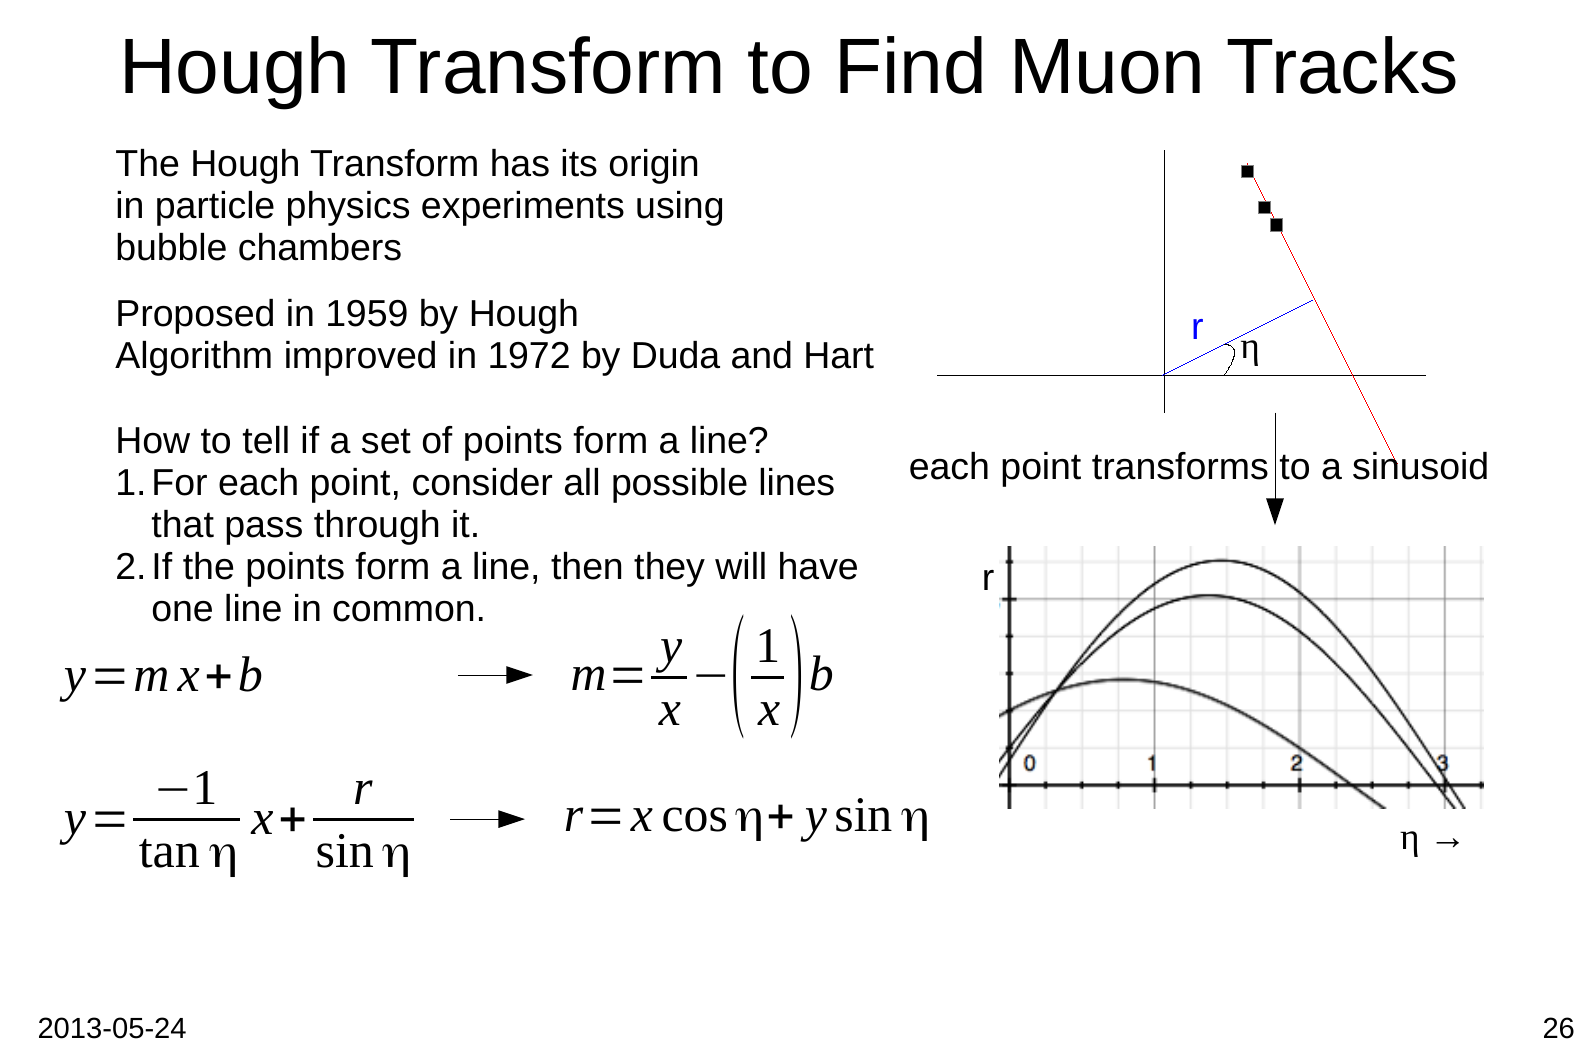

# Hough Transform to Find Muon Tracks
The Hough Transform has its origin in particle physics experiments using bubble chambers
Proposed in 1959 by Hough
Algorithm improved in 1972 by Duda and Hart
r
η
How to tell if a set of points form a line?
For each point, consider all possible lines that pass through it.
If the points form a line, then they will have one line in common.
each point transforms to a sinusoid
r
η →
2013-05-24
26